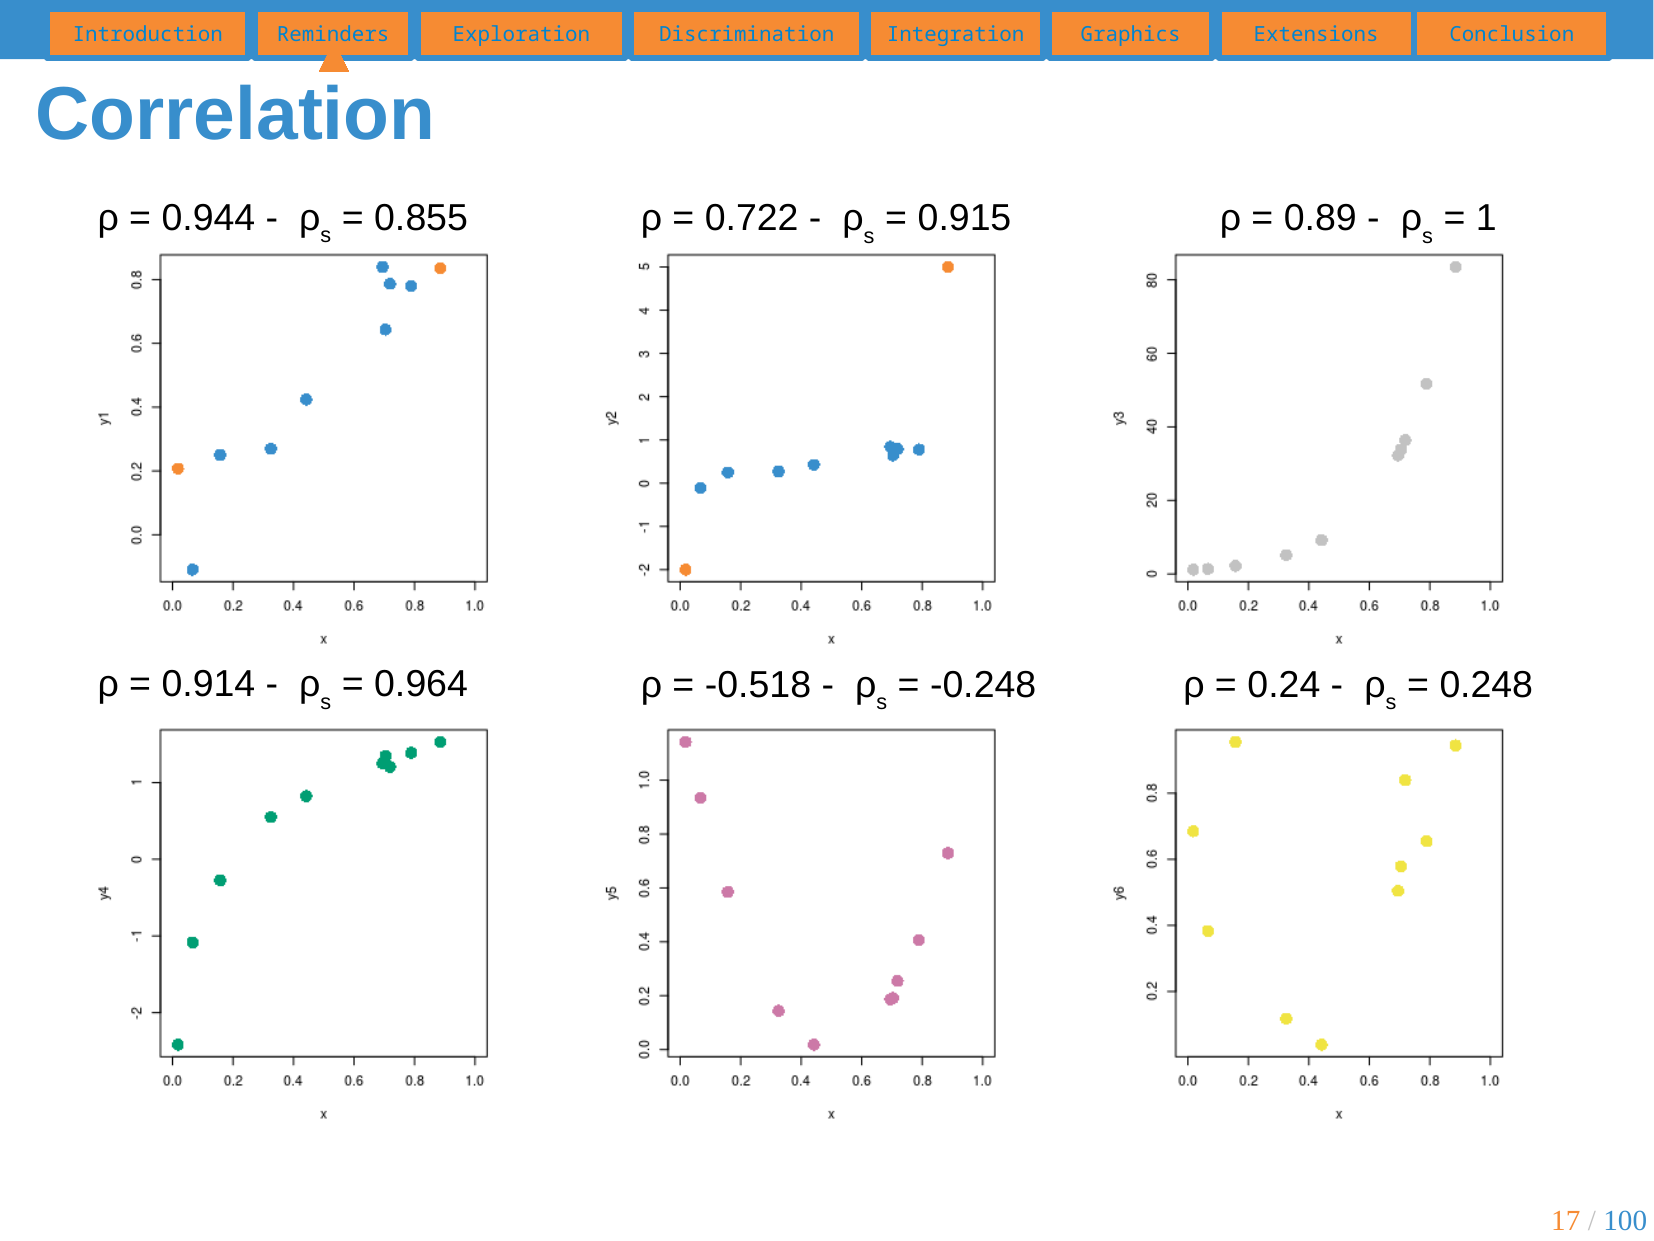

# Correlation
ρ = 0.944 - ρs = 0.855
ρ = 0.722 - ρs = 0.915
ρ = 0.89 - ρs = 1
ρ = 0.914 - ρs = 0.964
ρ = -0.518 - ρs = -0.248
ρ = 0.24 - ρs = 0.248
17